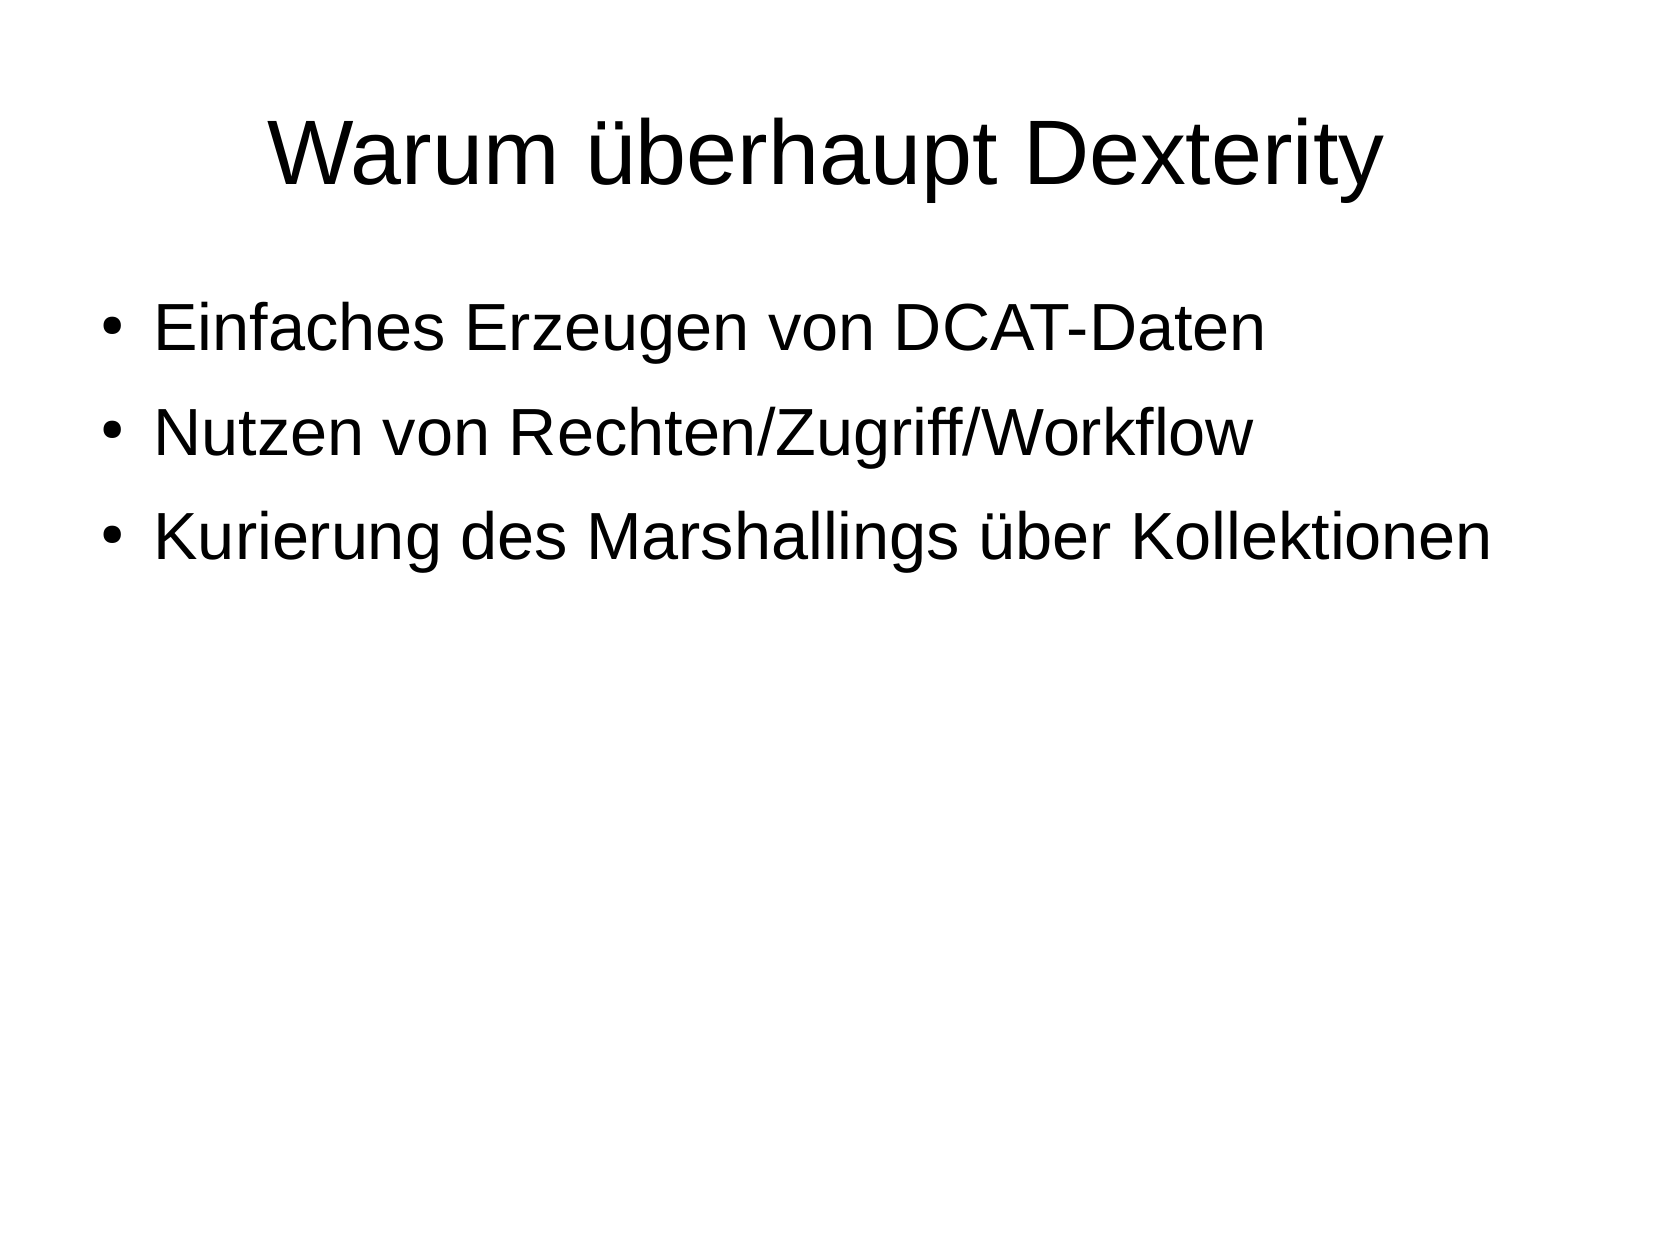

# Warum überhaupt Dexterity
Einfaches Erzeugen von DCAT-Daten
Nutzen von Rechten/Zugriff/Workflow
Kurierung des Marshallings über Kollektionen